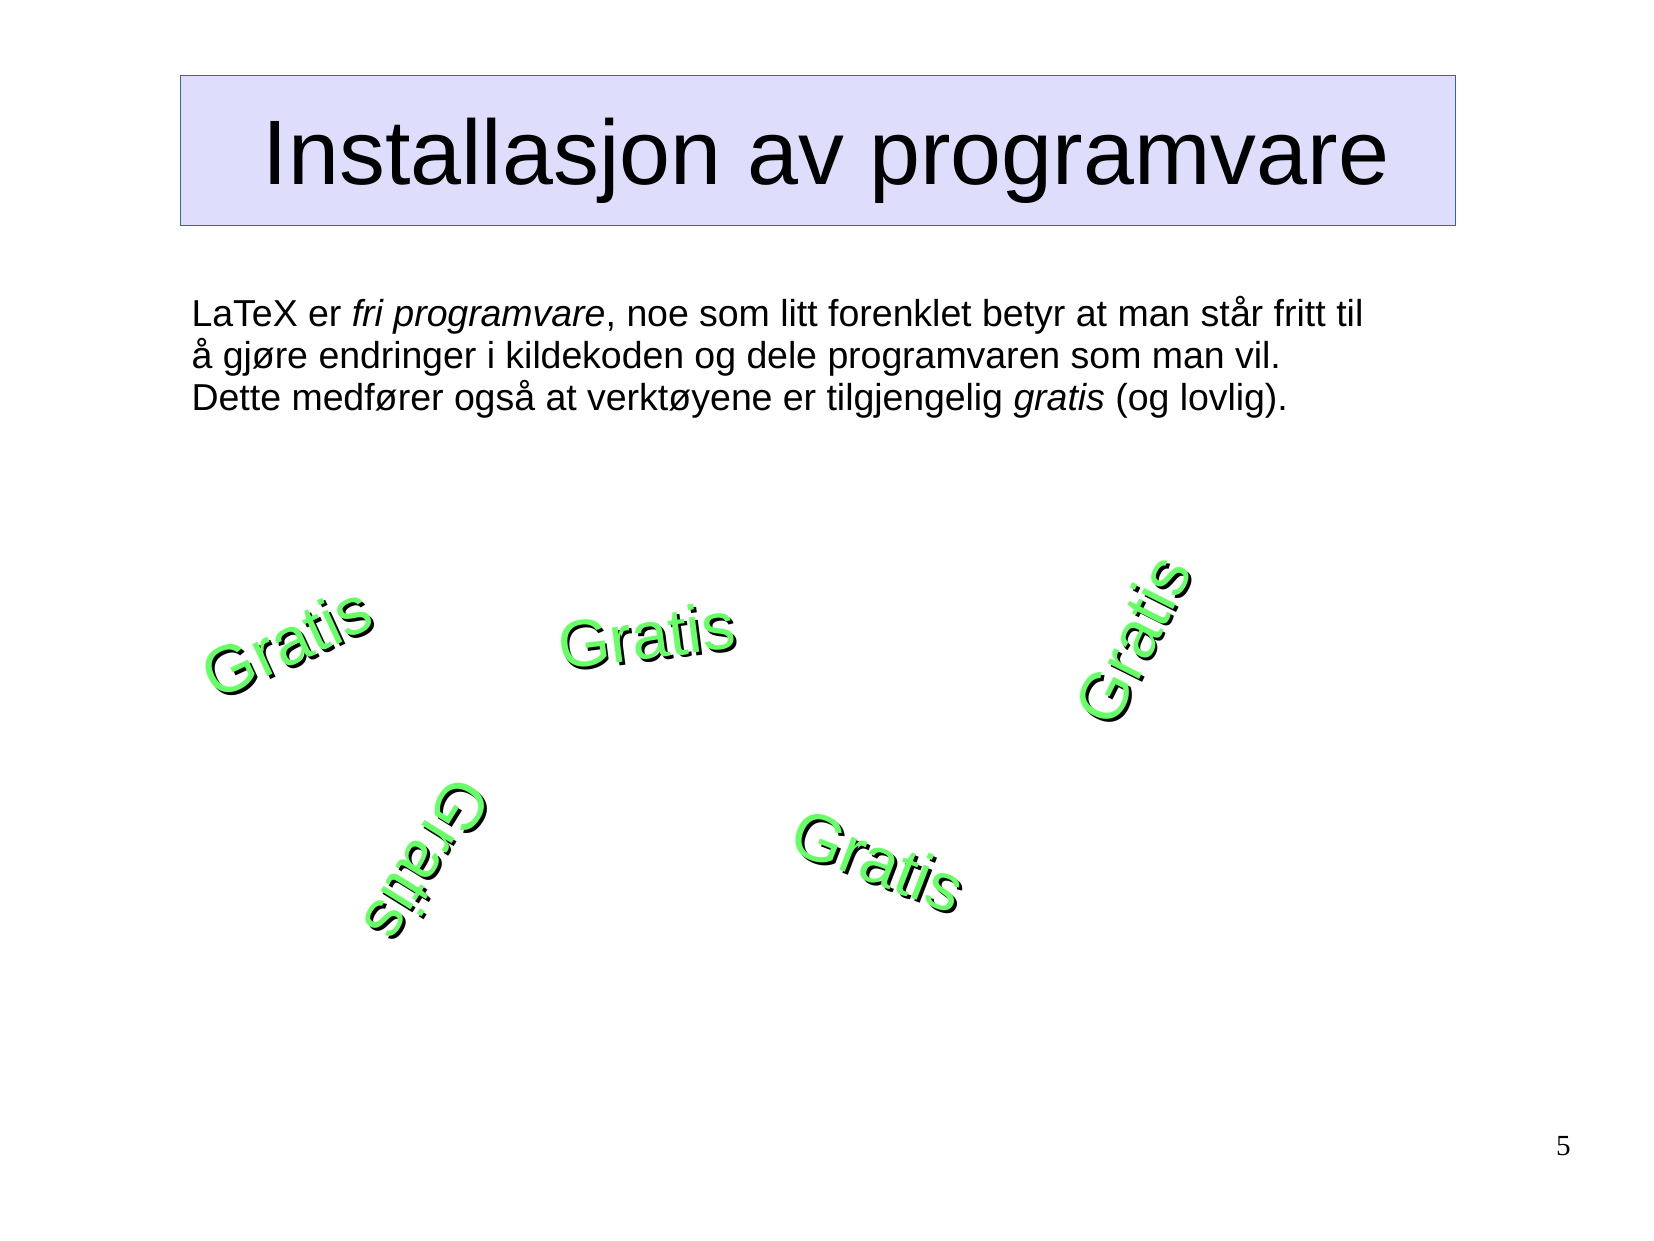

# Installasjon av programvare
LaTeX er fri programvare, noe som litt forenklet betyr at man står fritt til
å gjøre endringer i kildekoden og dele programvaren som man vil.
Dette medfører også at verktøyene er tilgjengelig gratis (og lovlig).
Gratis
Gratis
Gratis
Gratis
Gratis
5